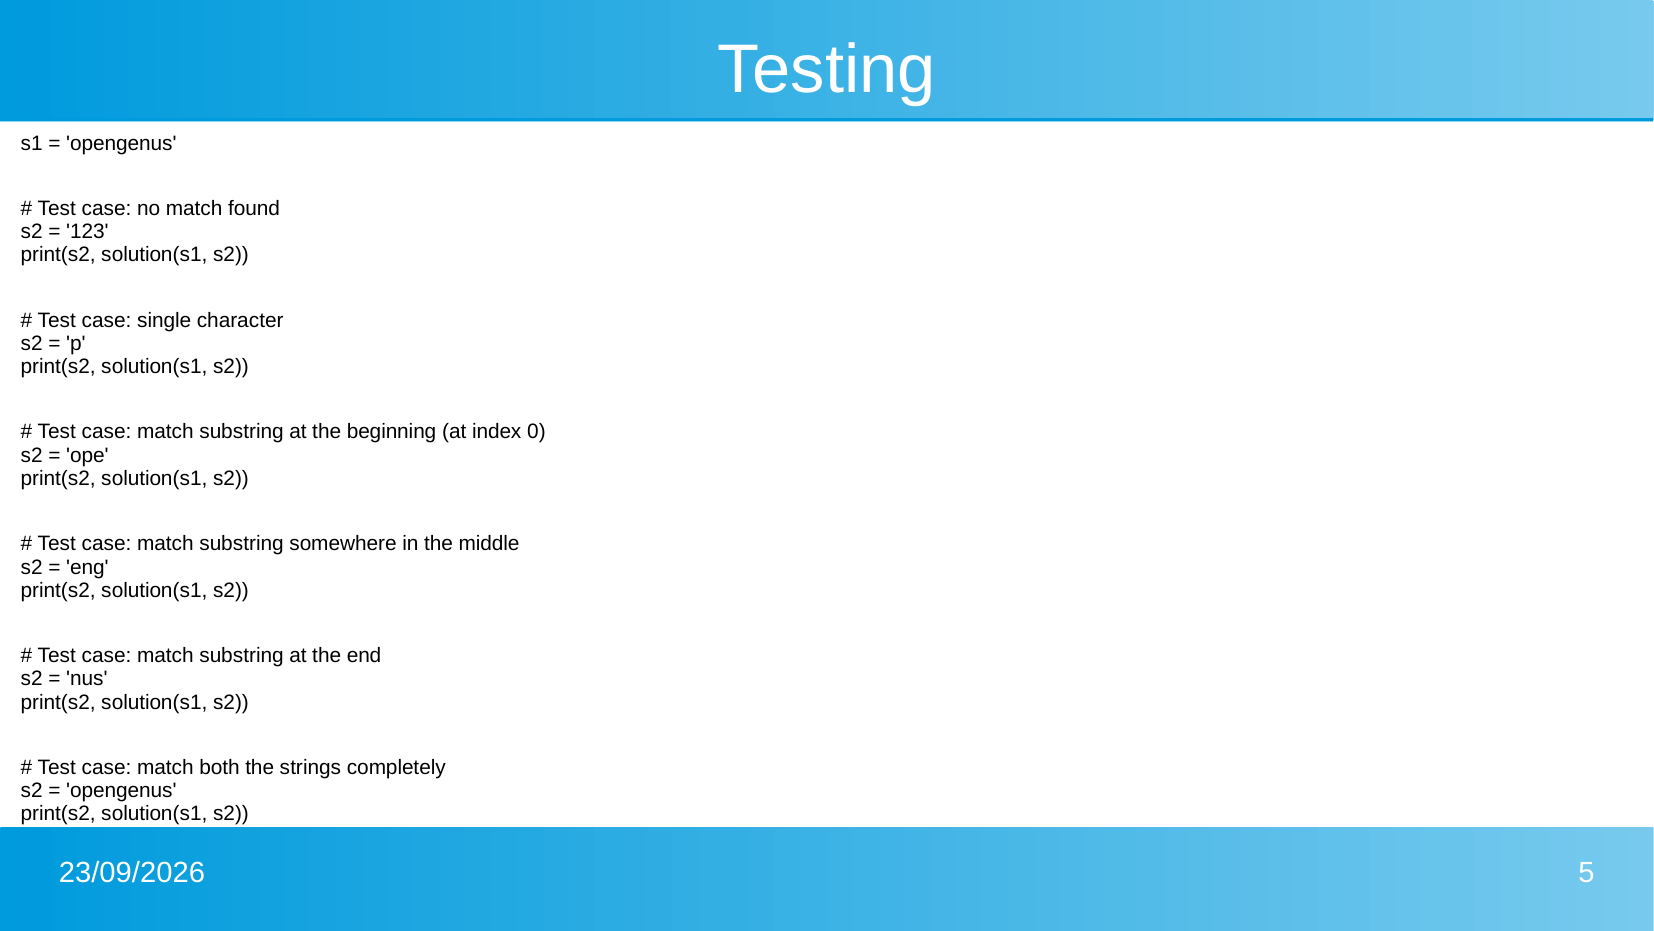

# Testing
s1 = 'opengenus'
# Test case: no match found
s2 = '123'
print(s2, solution(s1, s2))
# Test case: single character
s2 = 'p'
print(s2, solution(s1, s2))
# Test case: match substring at the beginning (at index 0)
s2 = 'ope'
print(s2, solution(s1, s2))
# Test case: match substring somewhere in the middle
s2 = 'eng'
print(s2, solution(s1, s2))
# Test case: match substring at the end
s2 = 'nus'
print(s2, solution(s1, s2))
# Test case: match both the strings completely
s2 = 'opengenus'
print(s2, solution(s1, s2))
5